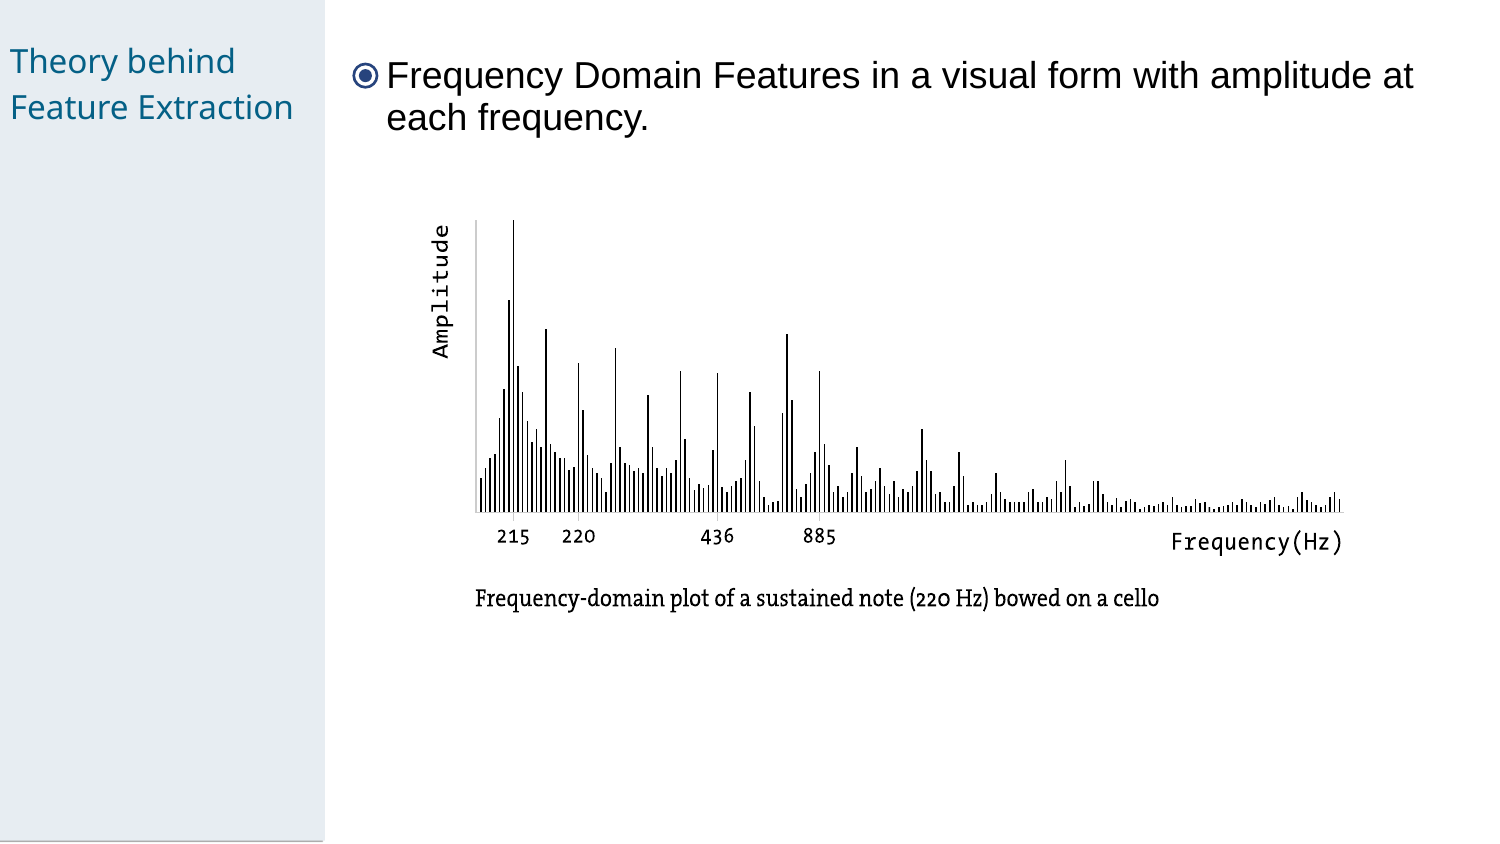

Theory behind
Feature Extraction
Frequency Domain Features in a visual form with amplitude at each frequency.